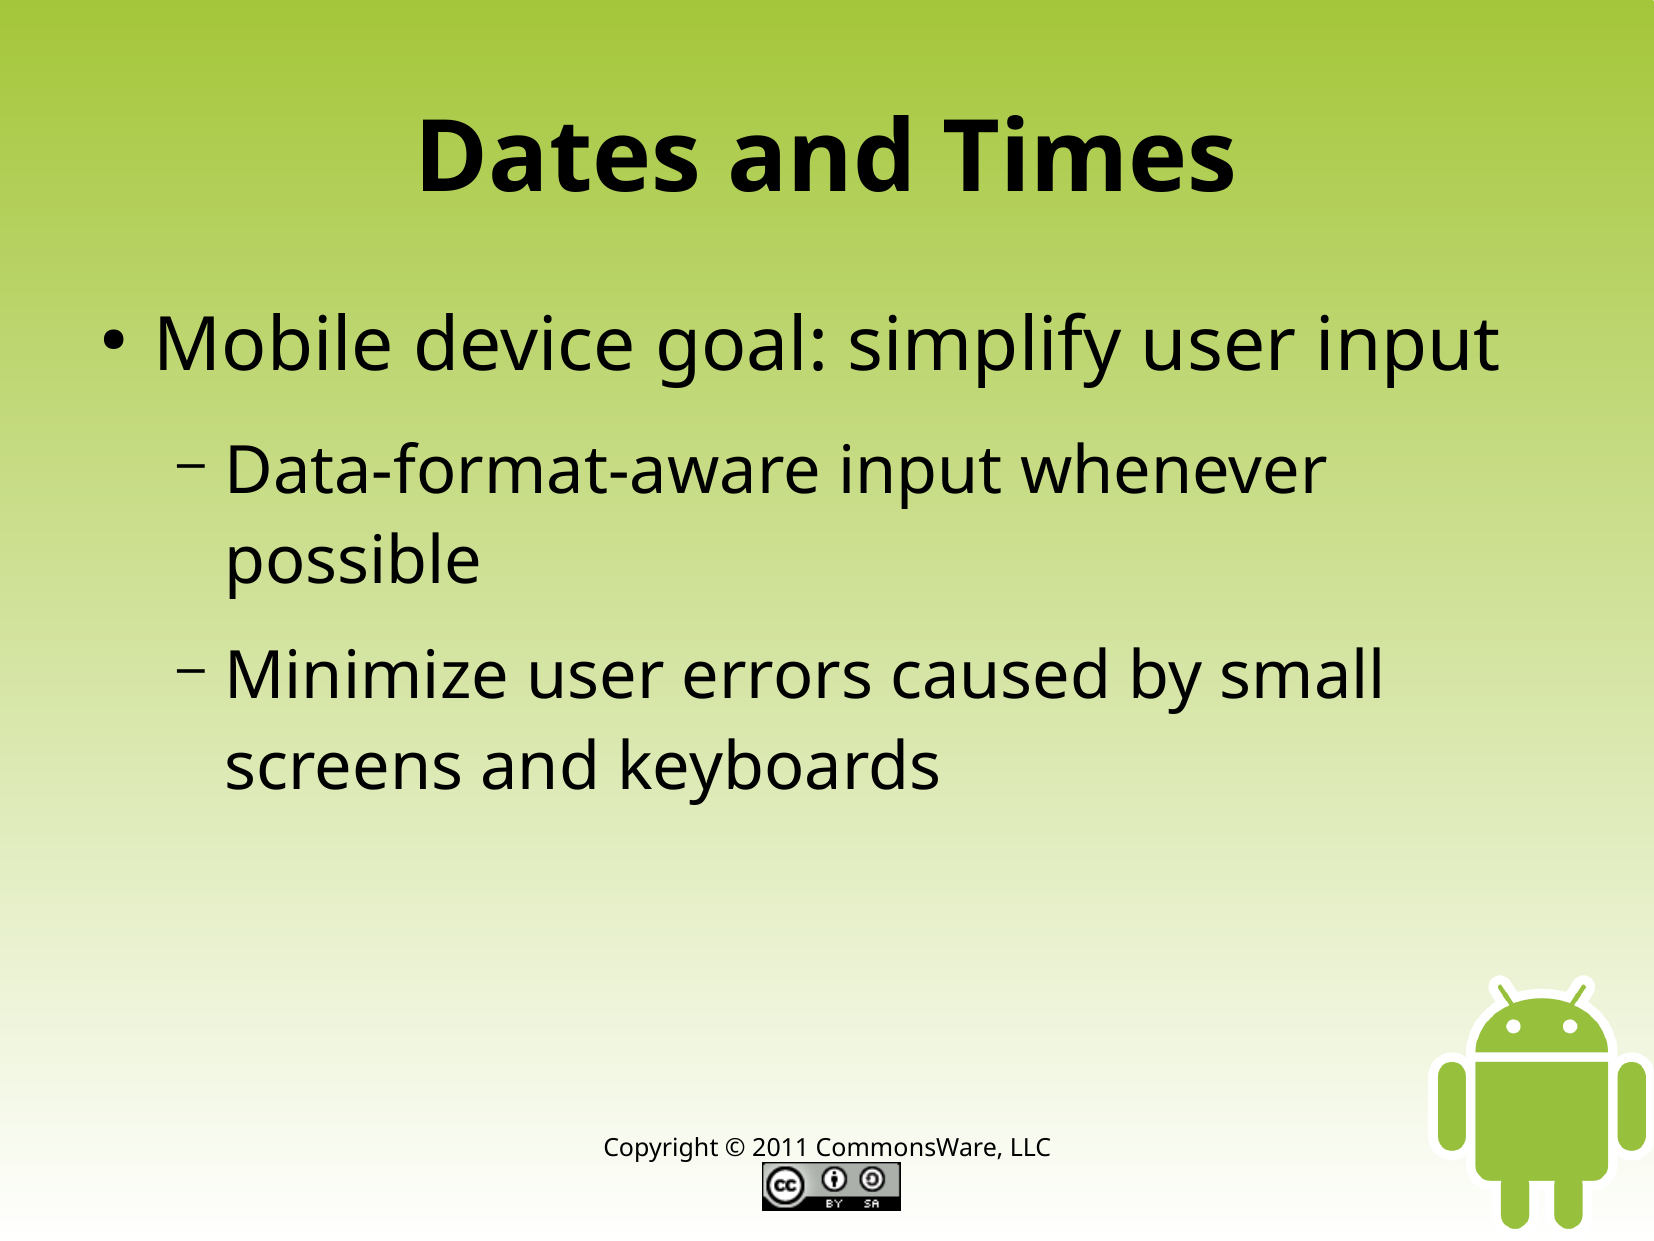

# Dates and Times
Mobile device goal: simplify user input
Data-format-aware input whenever possible
Minimize user errors caused by small screens and keyboards